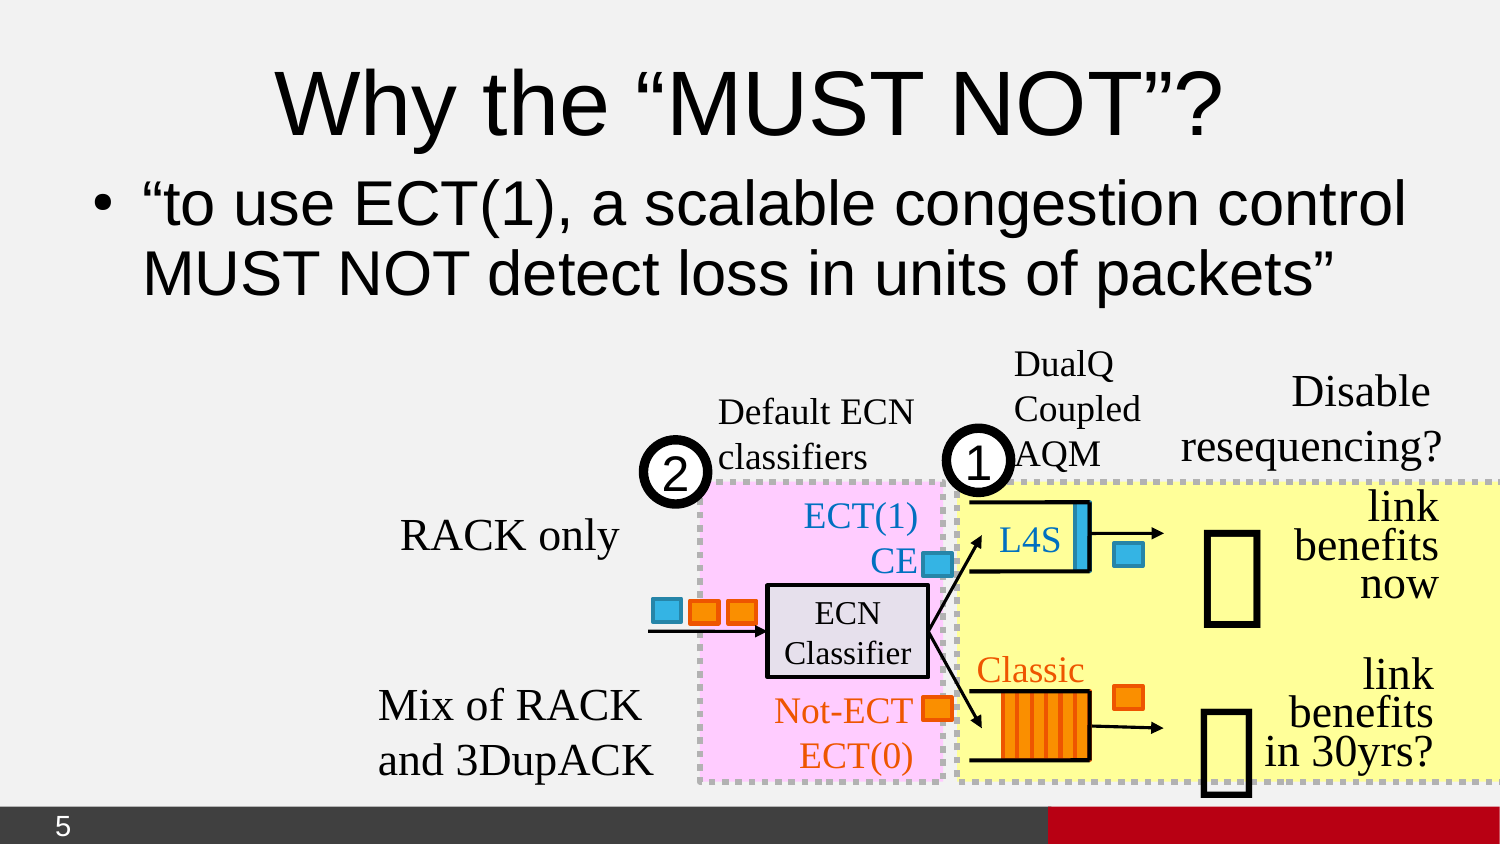

# Why the “MUST NOT”?
“to use ECT(1), a scalable congestion control MUST NOT detect loss in units of packets”
DualQ
Coupled
AQM
Disable
resequencing?
Default ECN classifiers
1
2

ECT(1)
CE
link
benefits
now
RACK only
 L4S
ECN
Classifier
Classic
link
benefits
in 30yrs?

Mix of RACK
and 3DupACK
Not-ECT
ECT(0)
5